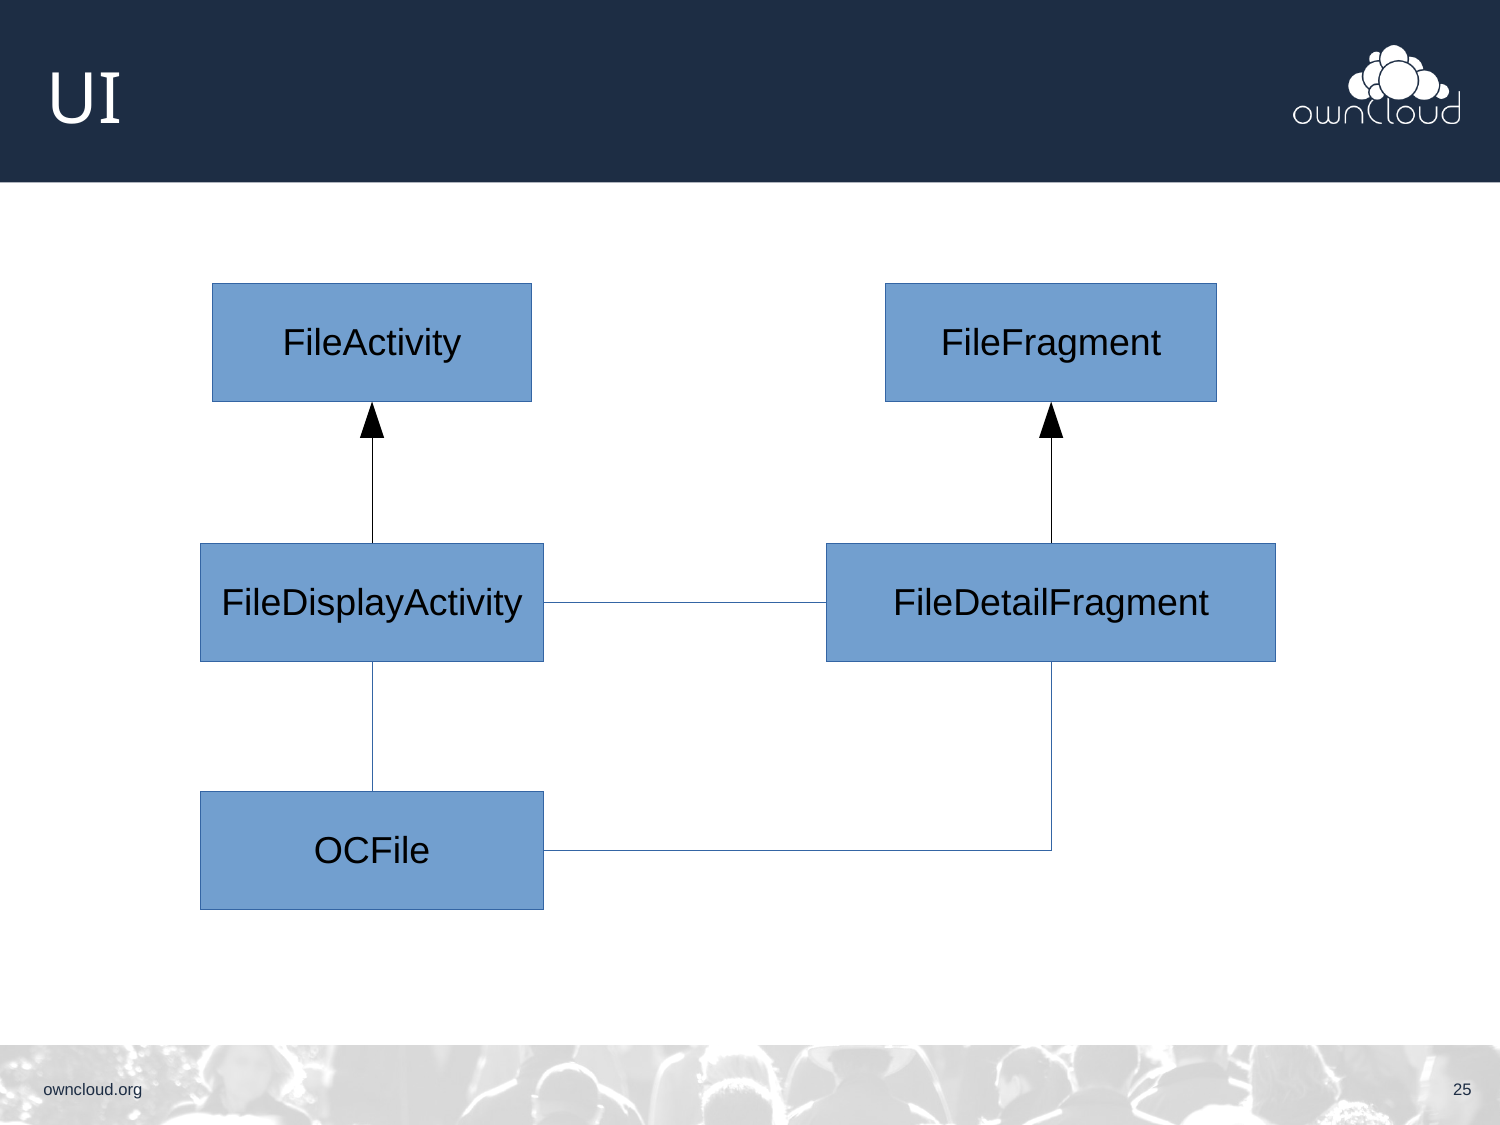

# UI
FileActivity
FileFragment
FileDisplayActivity
FileDetailFragment
OCFile